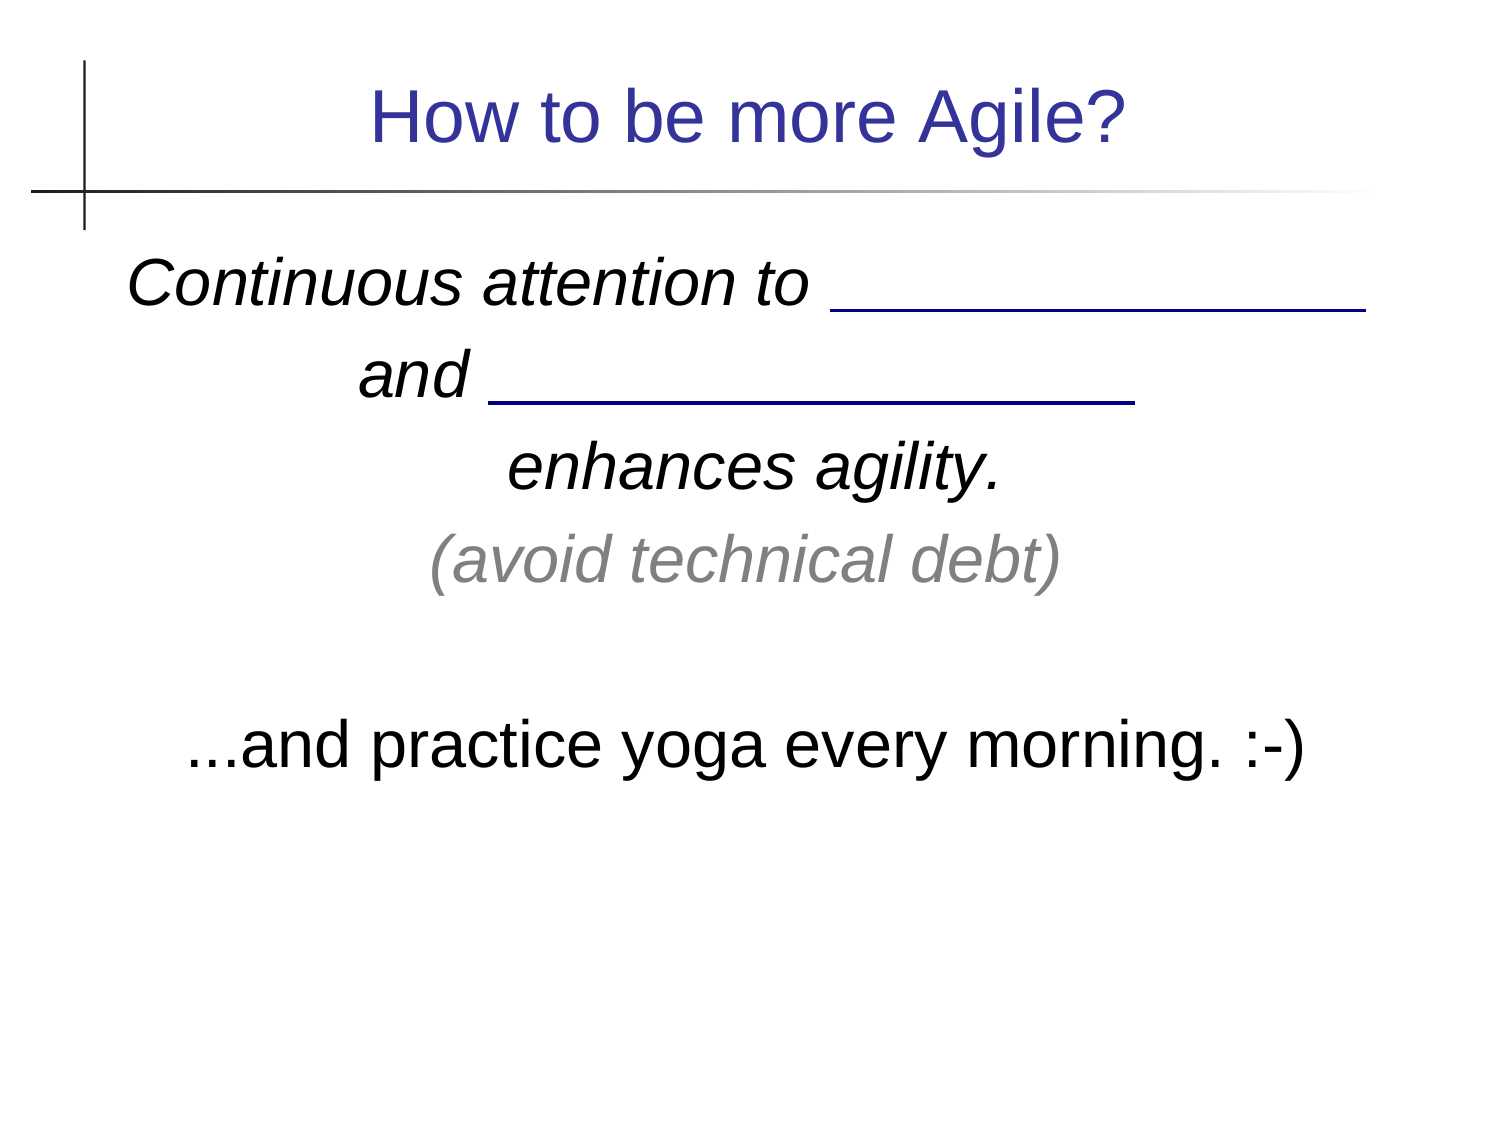

# How to be more Agile?
Continuous attention to
 and
 enhances agility.
(avoid technical debt)
...and practice yoga every morning. :-)